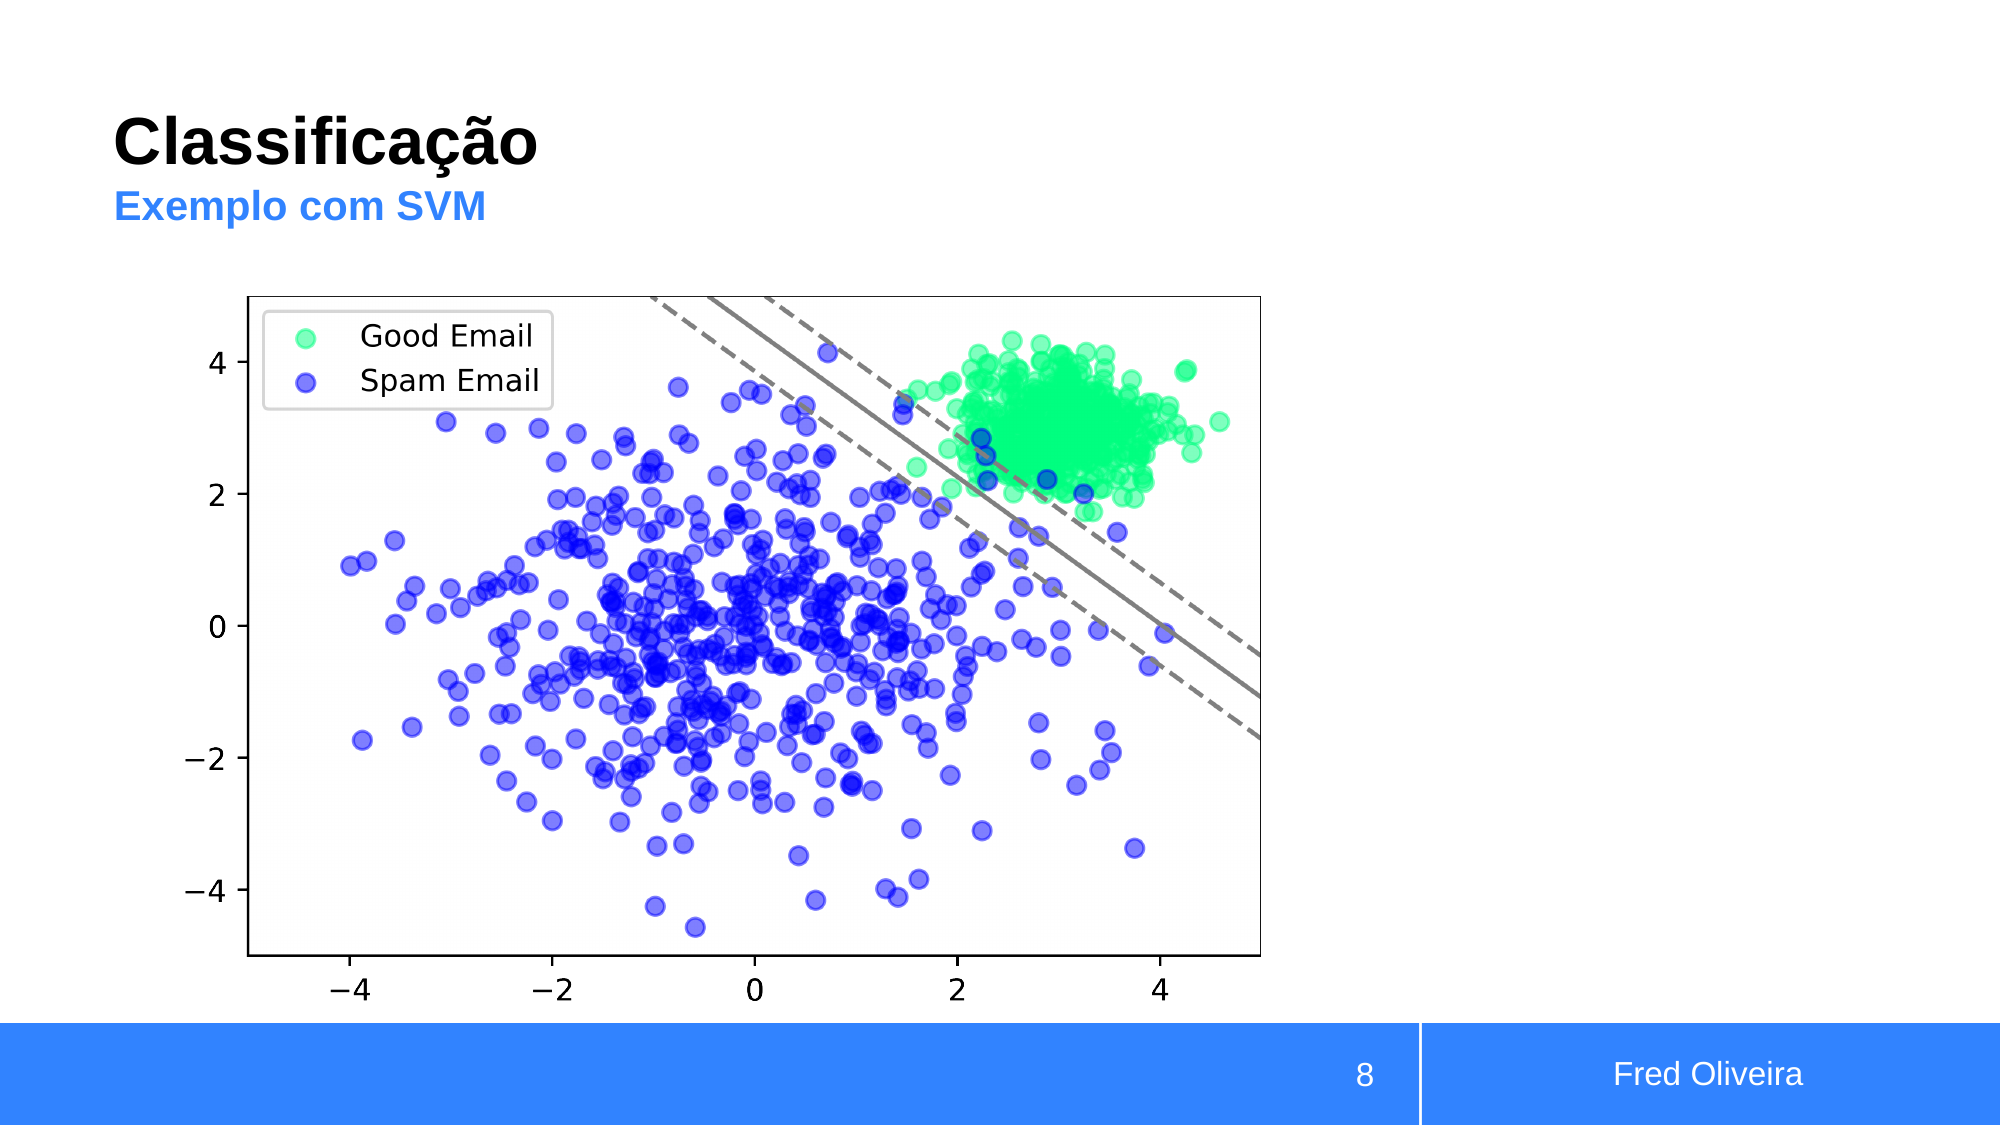

# Classificação
Exemplo com SVM
Fred Oliveira